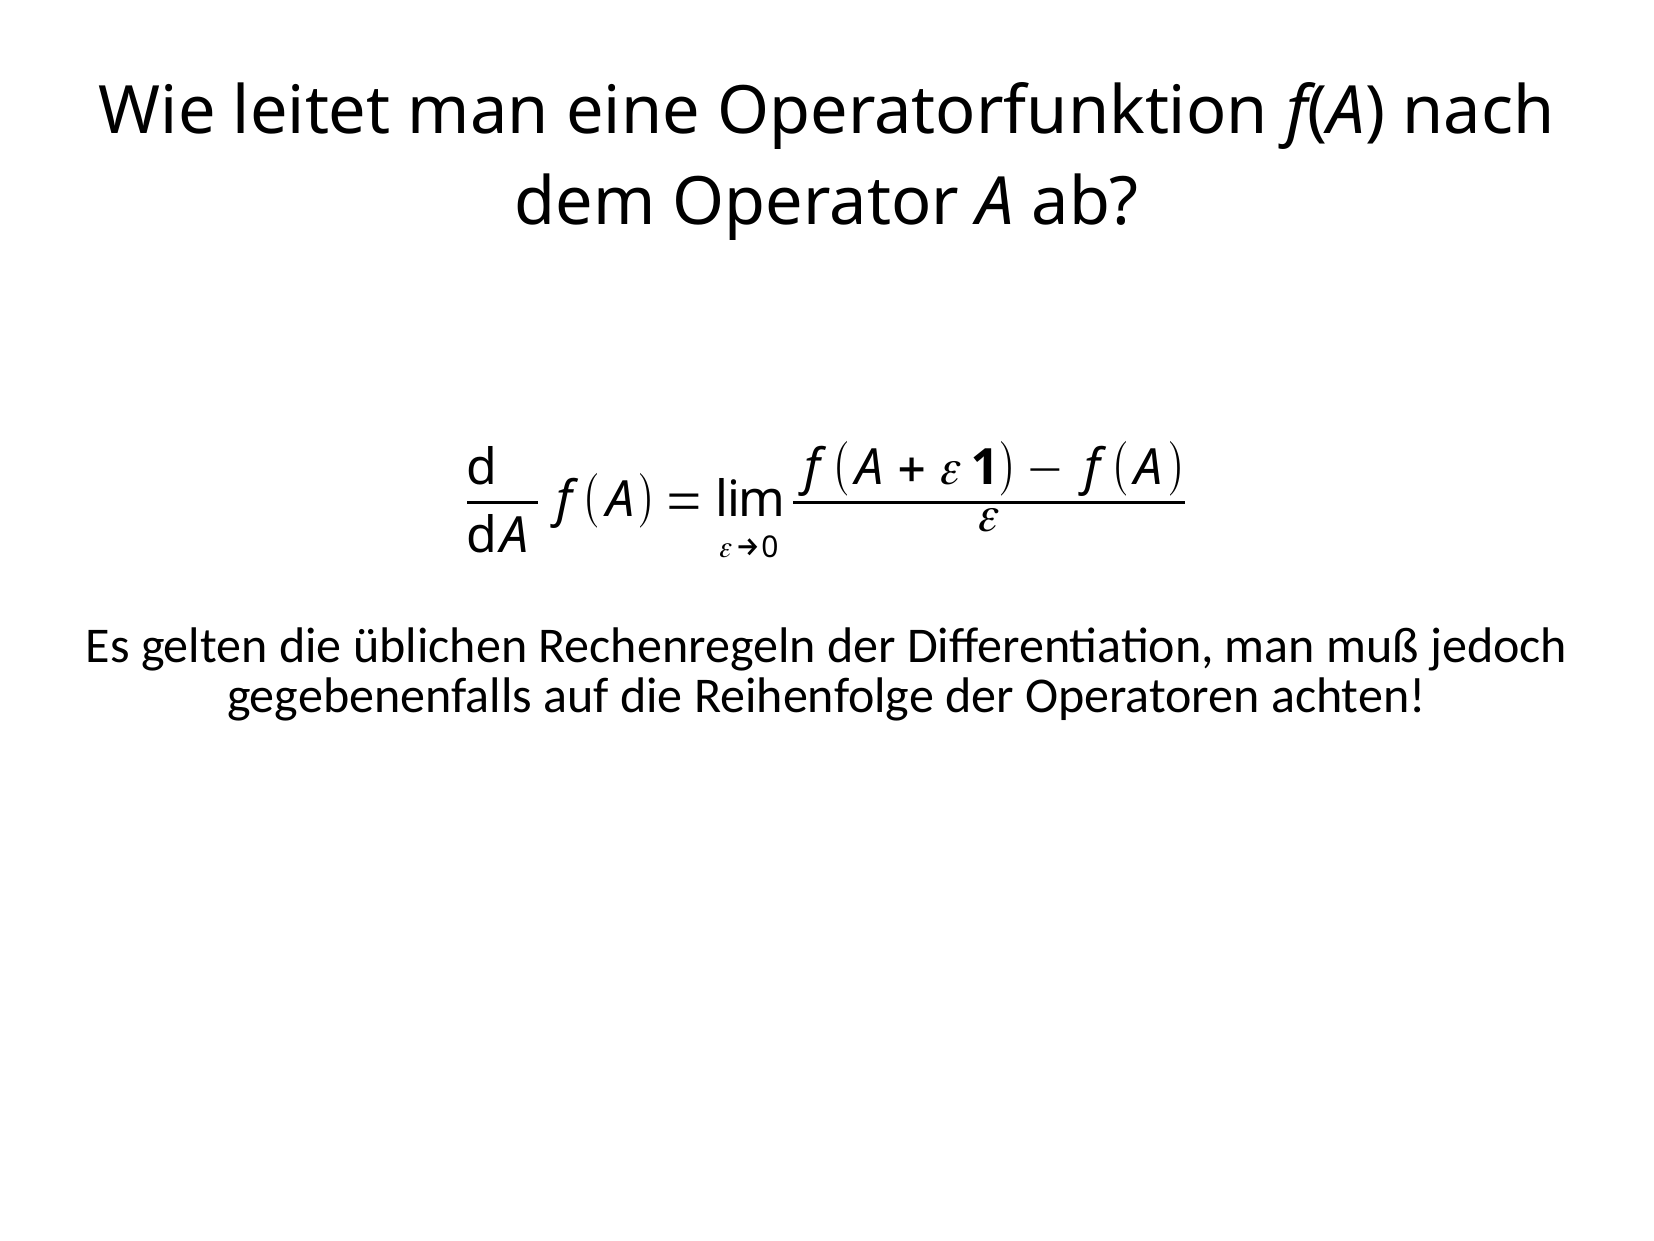

# Wie leitet man eine Operatorfunktion f(A) nach dem Operator A ab?
Es gelten die üblichen Rechenregeln der Differentiation, man muß jedoch gegebenenfalls auf die Reihenfolge der Operatoren achten!